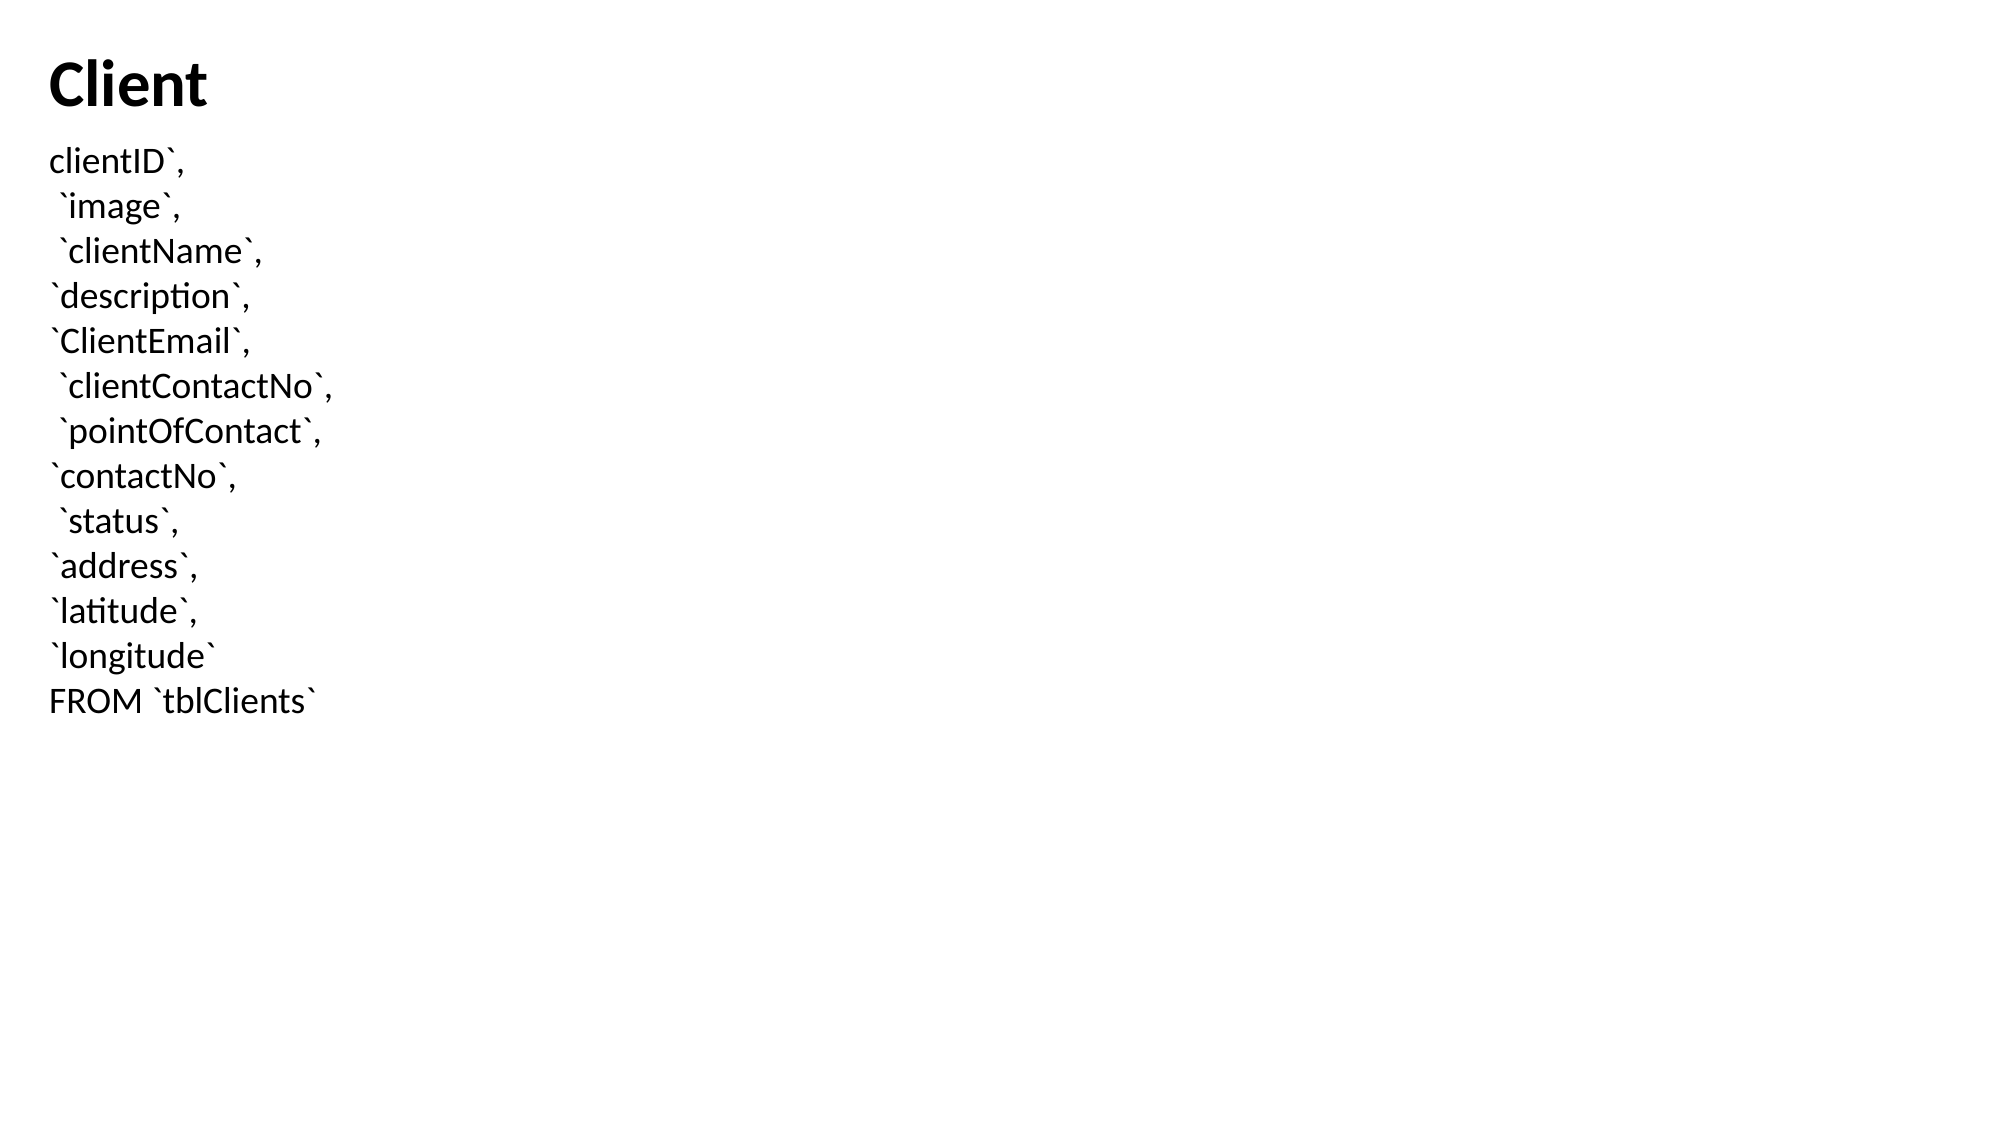

Client
clientID`,
 `image`,
 `clientName`,
`description`,
`ClientEmail`,
 `clientContactNo`,
 `pointOfContact`,
`contactNo`,
 `status`,
`address`,
`latitude`,
`longitude`
FROM `tblClients`